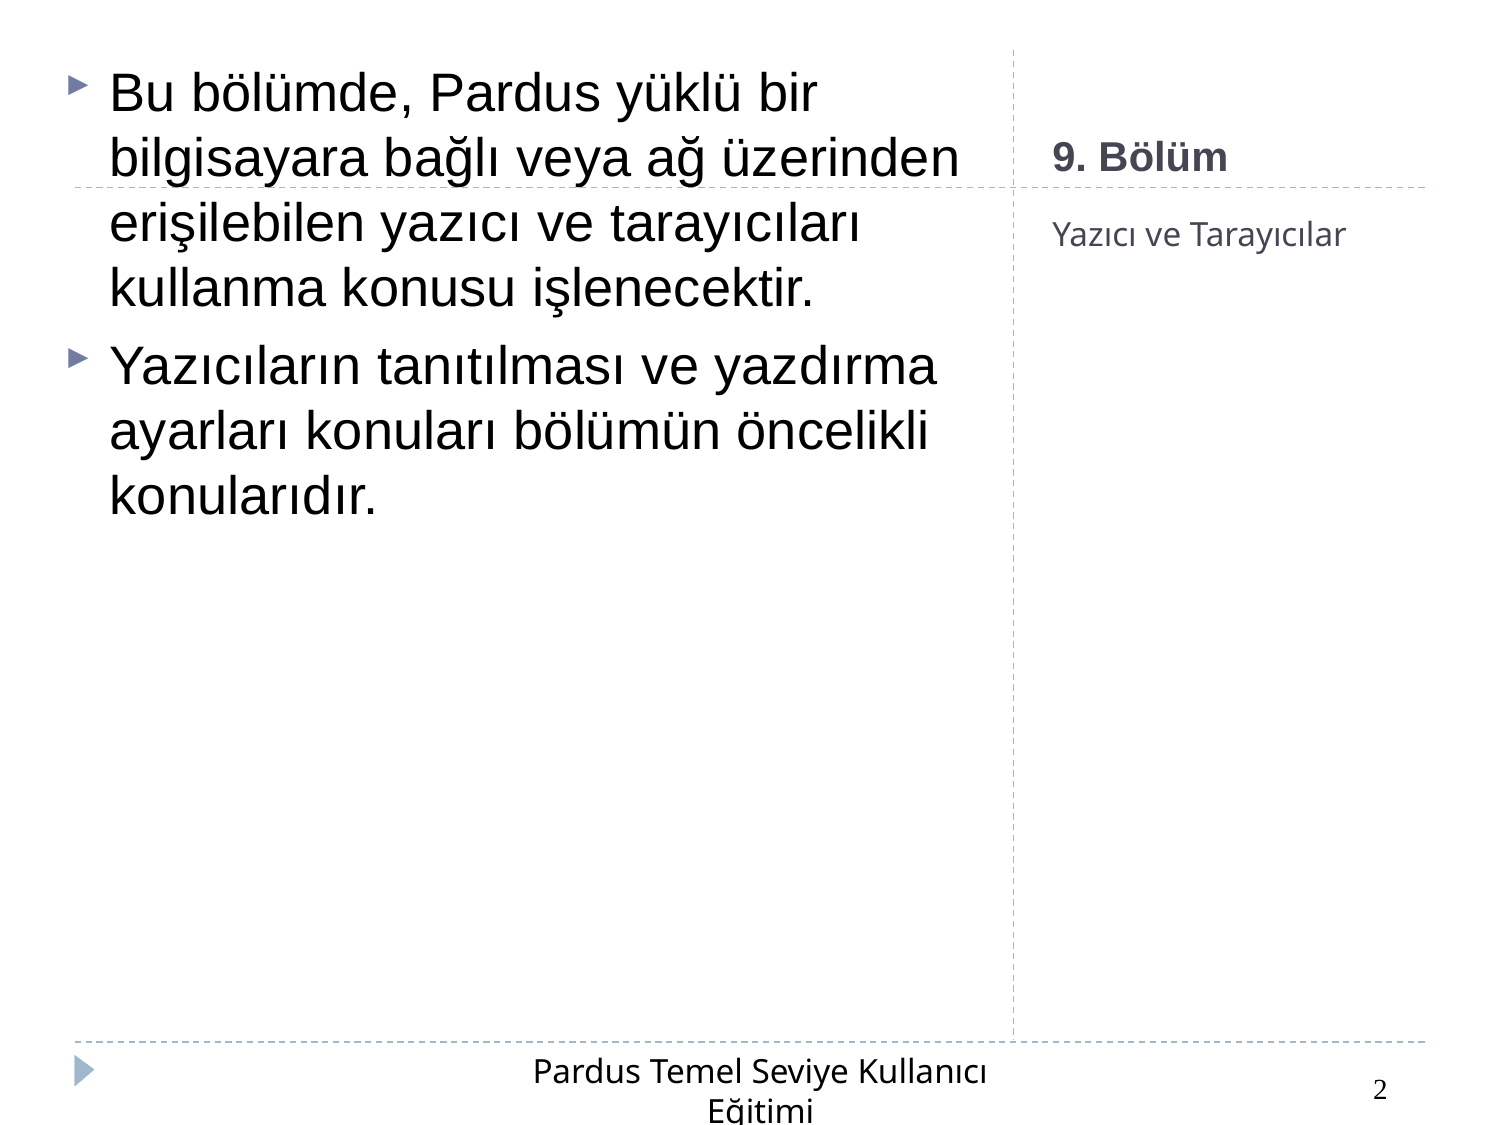

Bu bölümde, Pardus yüklü bir bilgisayara bağlı veya ağ üzerinden erişilebilen yazıcı ve tarayıcıları kullanma konusu işlenecektir.
Yazıcıların tanıtılması ve yazdırma ayarları konuları bölümün öncelikli konularıdır.
# 9. Bölüm
Yazıcı ve Tarayıcılar